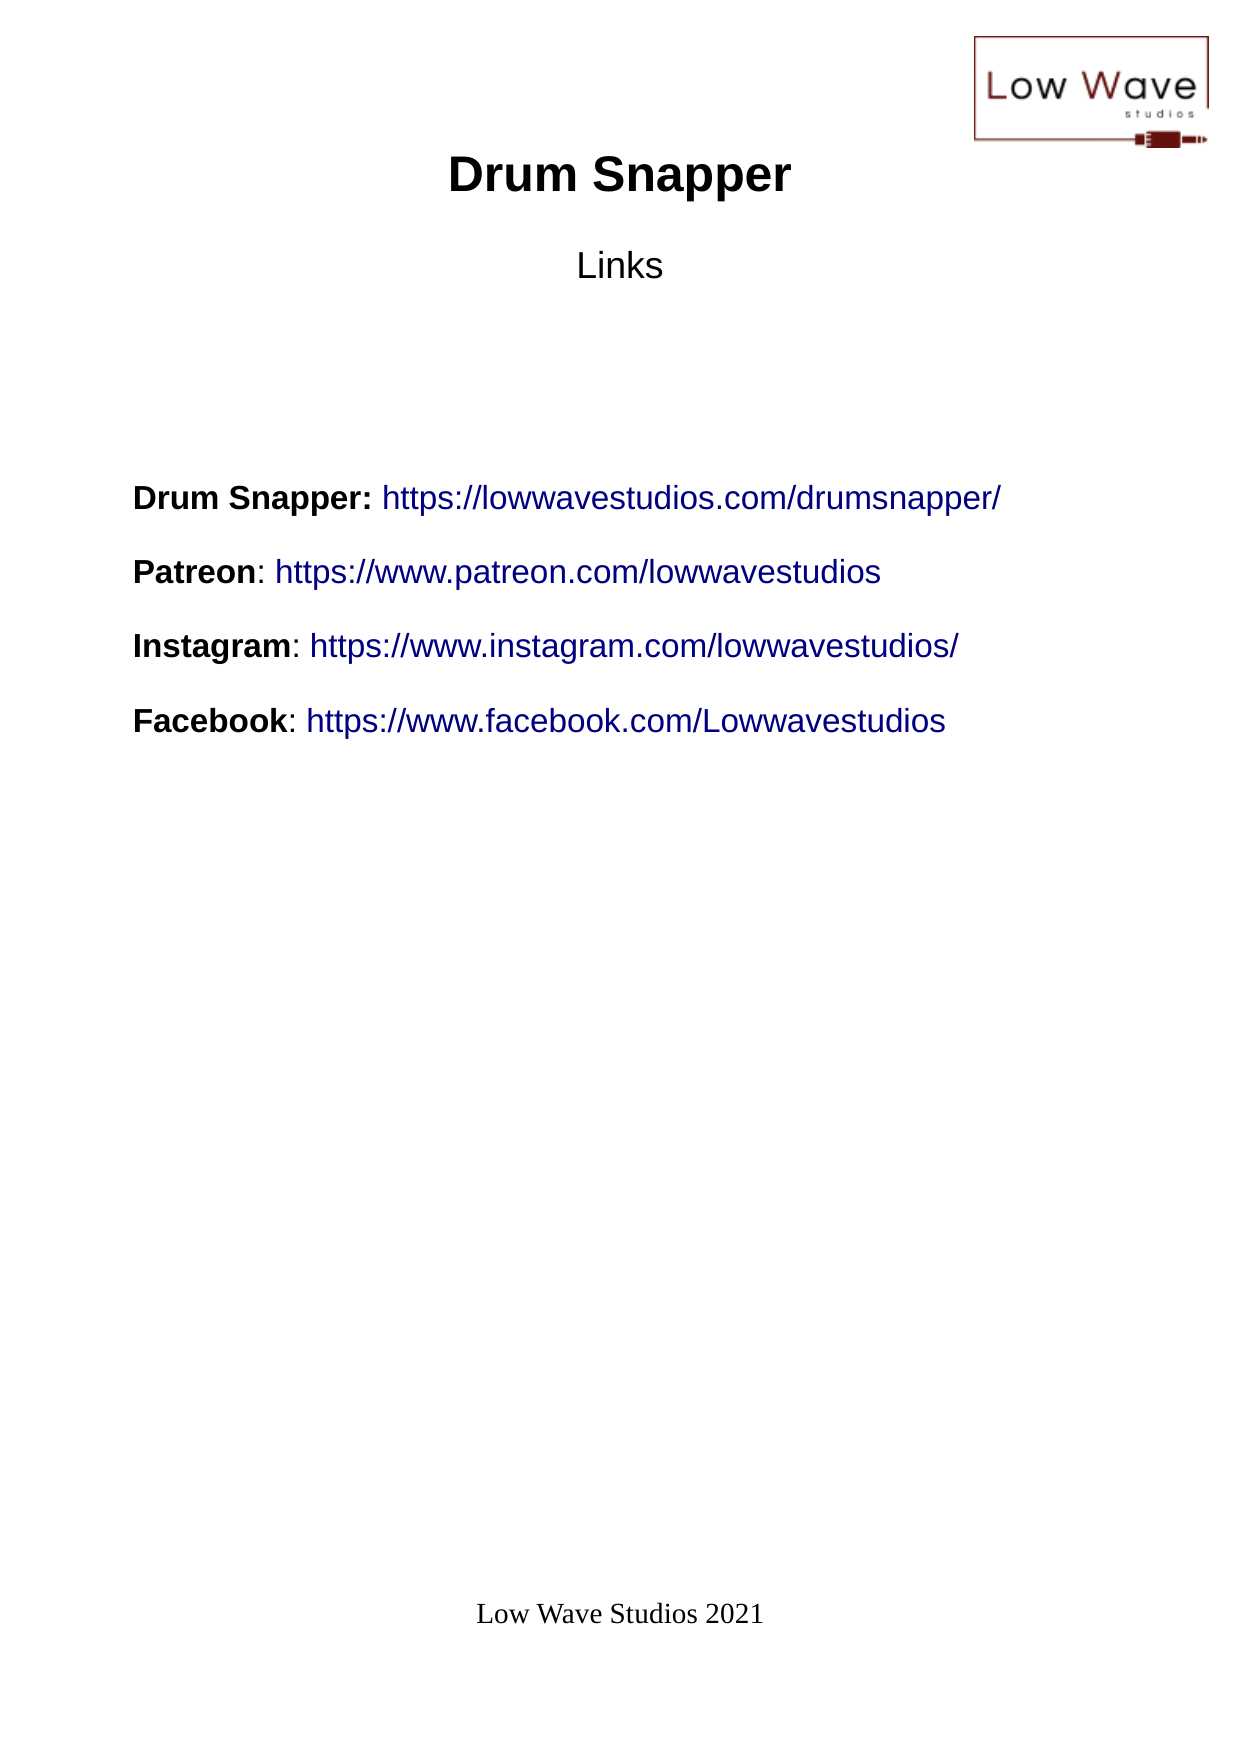

# Drum Snapper Links
Drum Snapper: https://lowwavestudios.com/drumsnapper/
Patreon: https://www.patreon.com/lowwavestudios
Instagram: https://www.instagram.com/lowwavestudios/
Facebook: https://www.facebook.com/Lowwavestudios
Low Wave Studios 2021